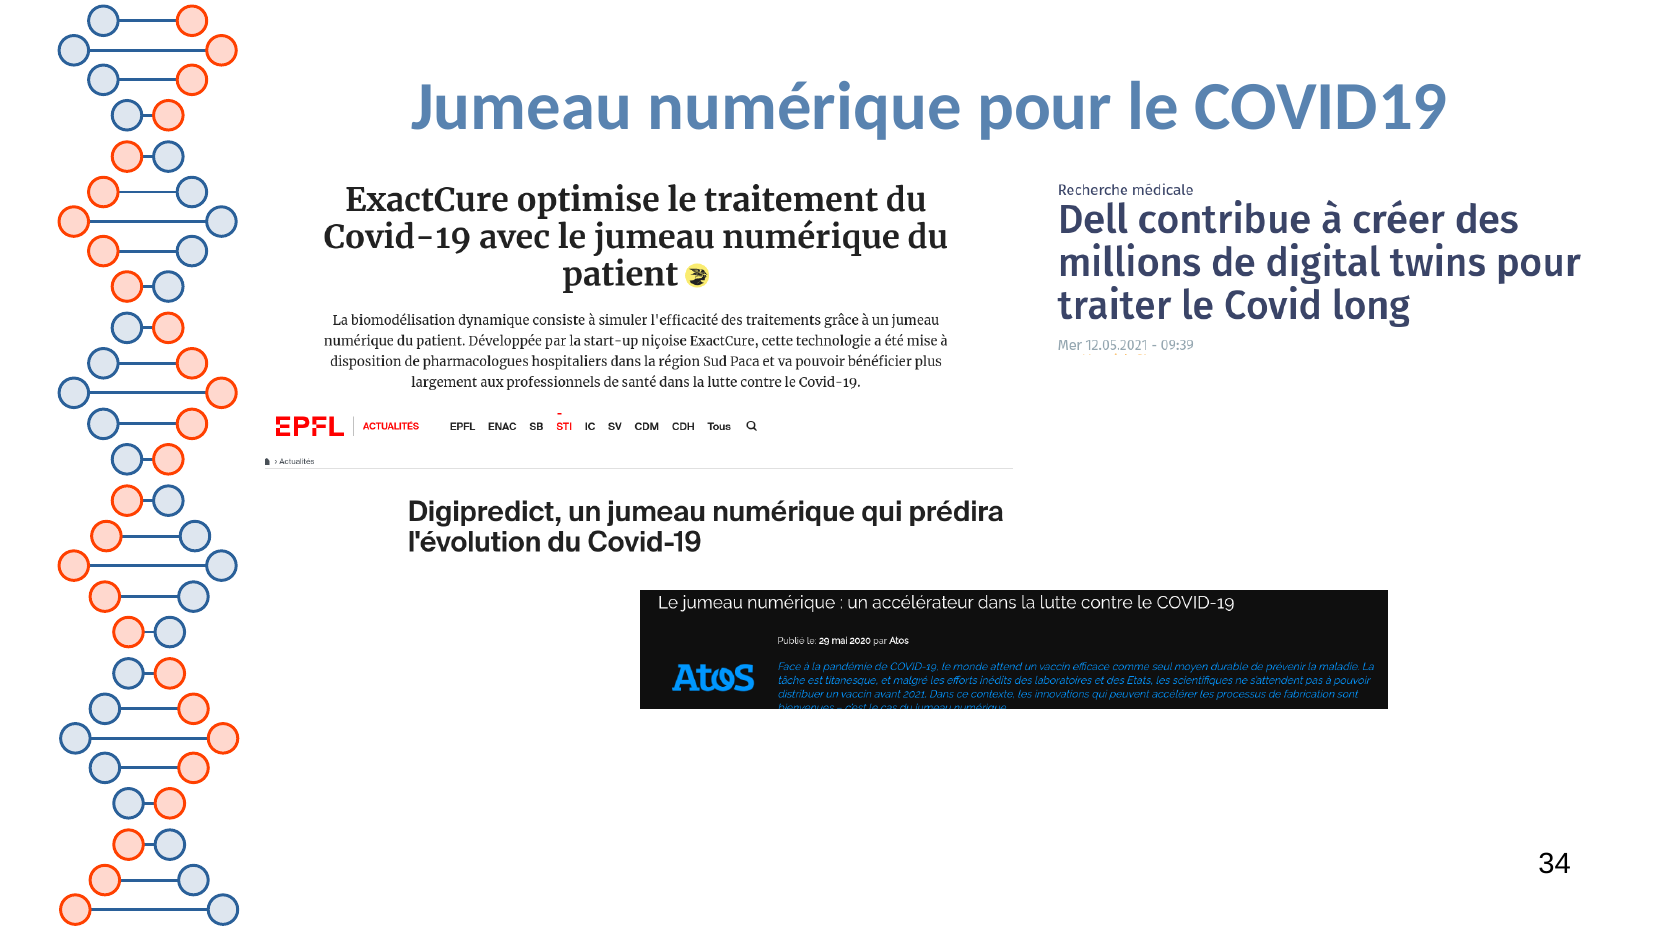

# Jumeau numérique pour le COVID19
34